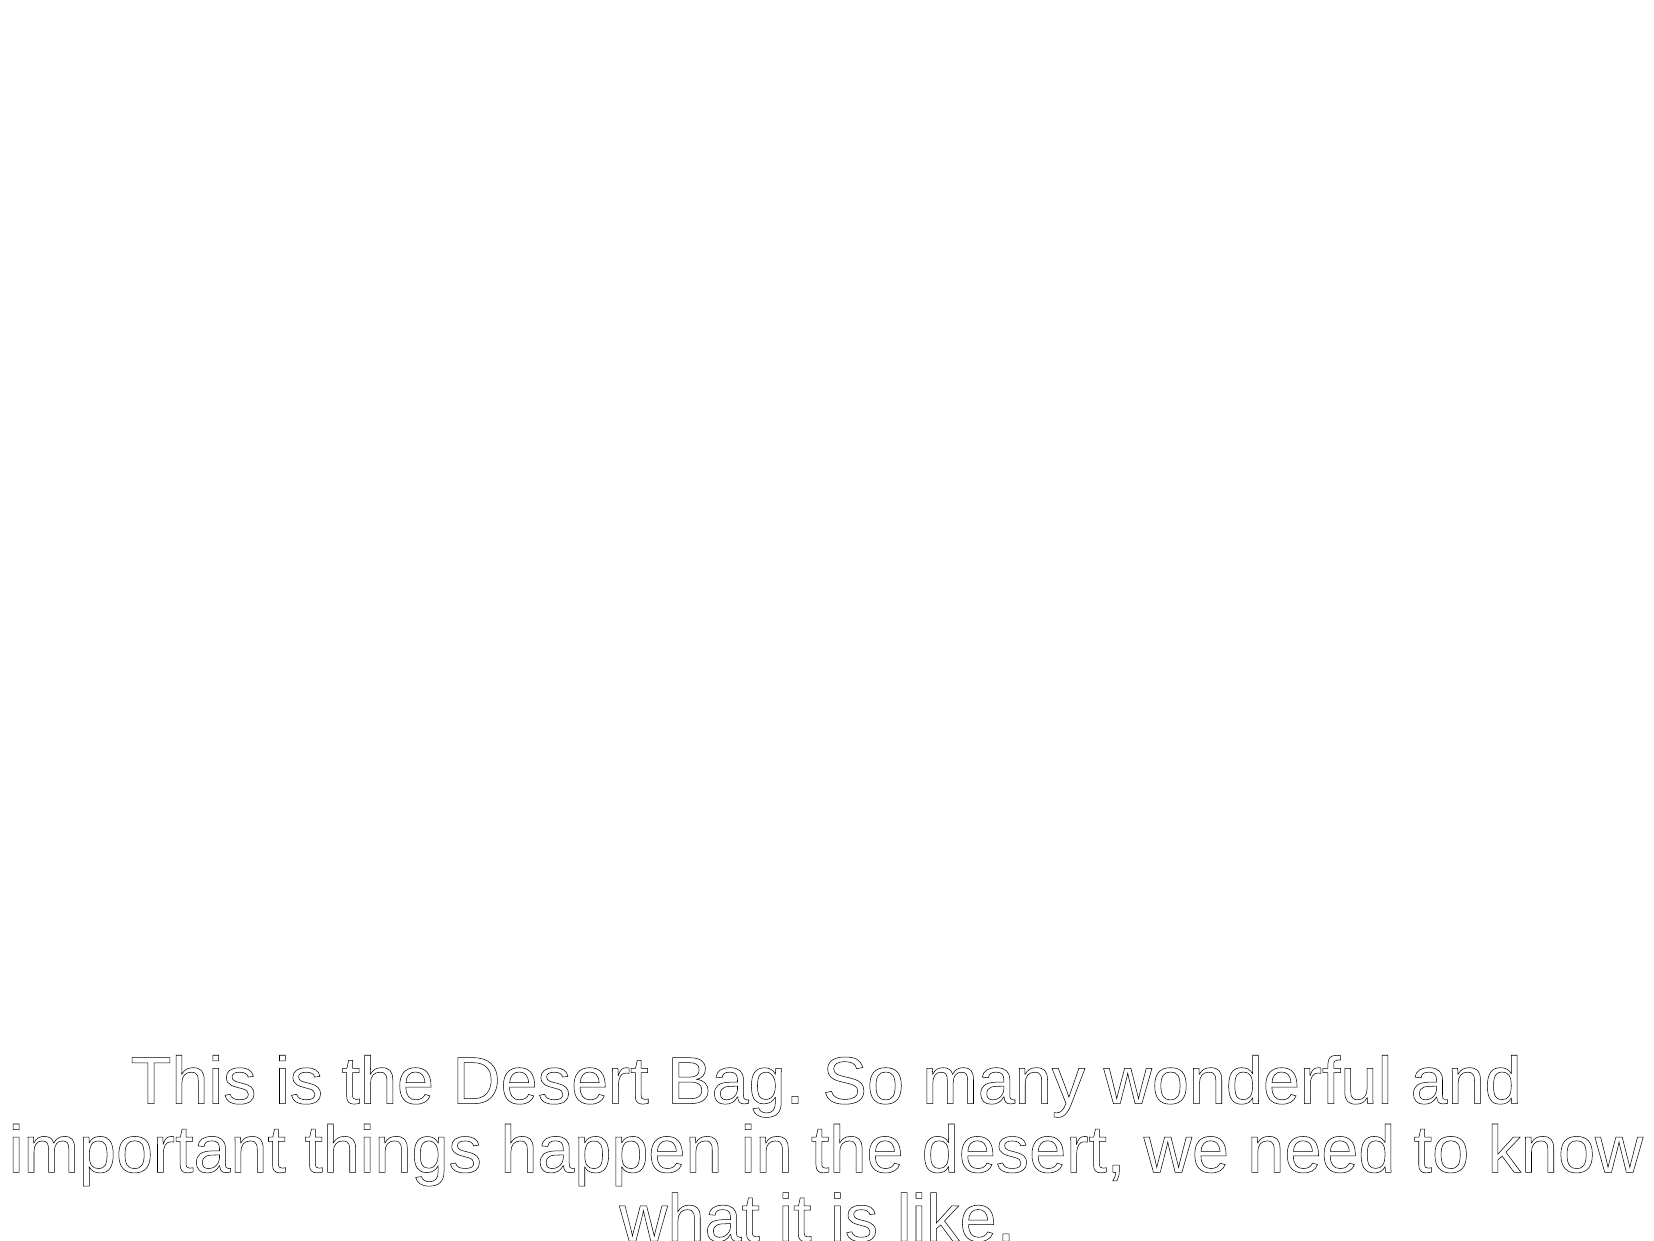

# This is the Desert Bag. So many wonderful and important things happen in the desert, we need to know what it is like.